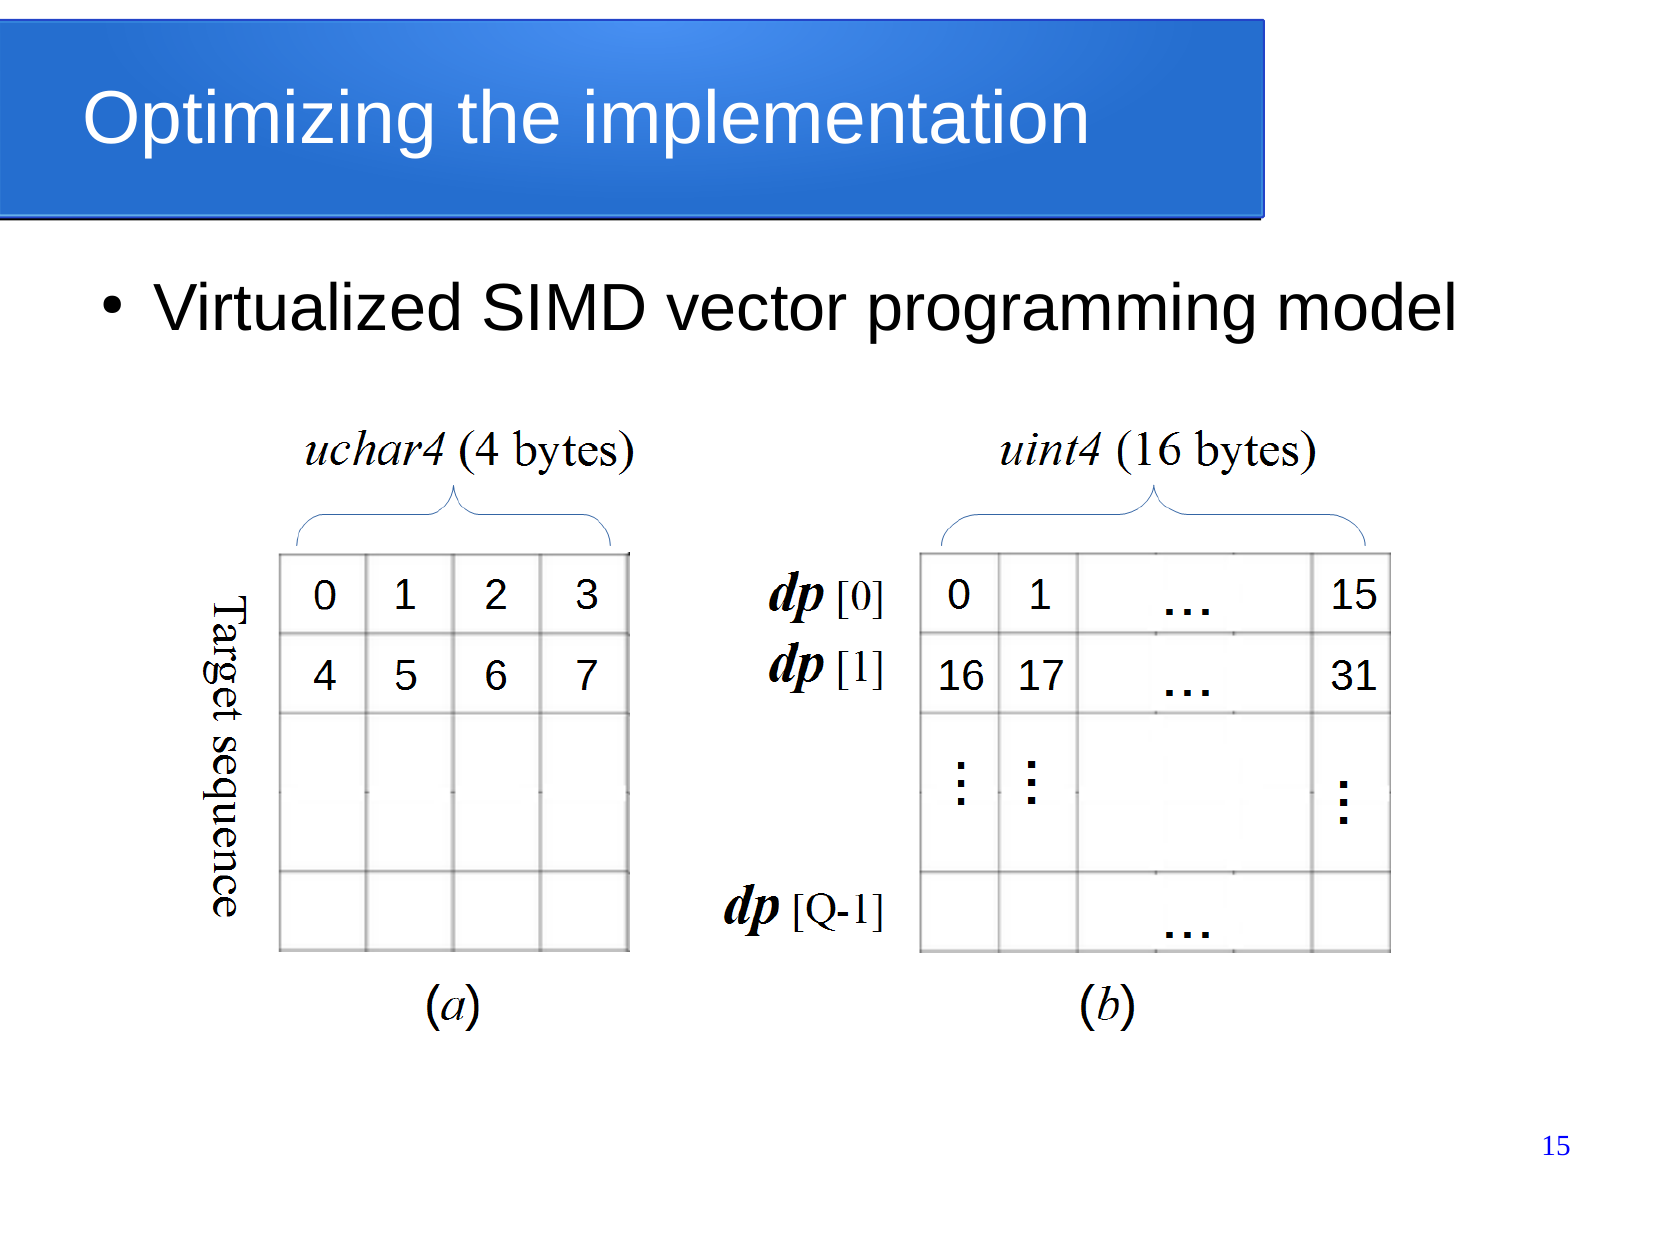

# Optimizing the implementation
Virtualized SIMD vector programming model
15